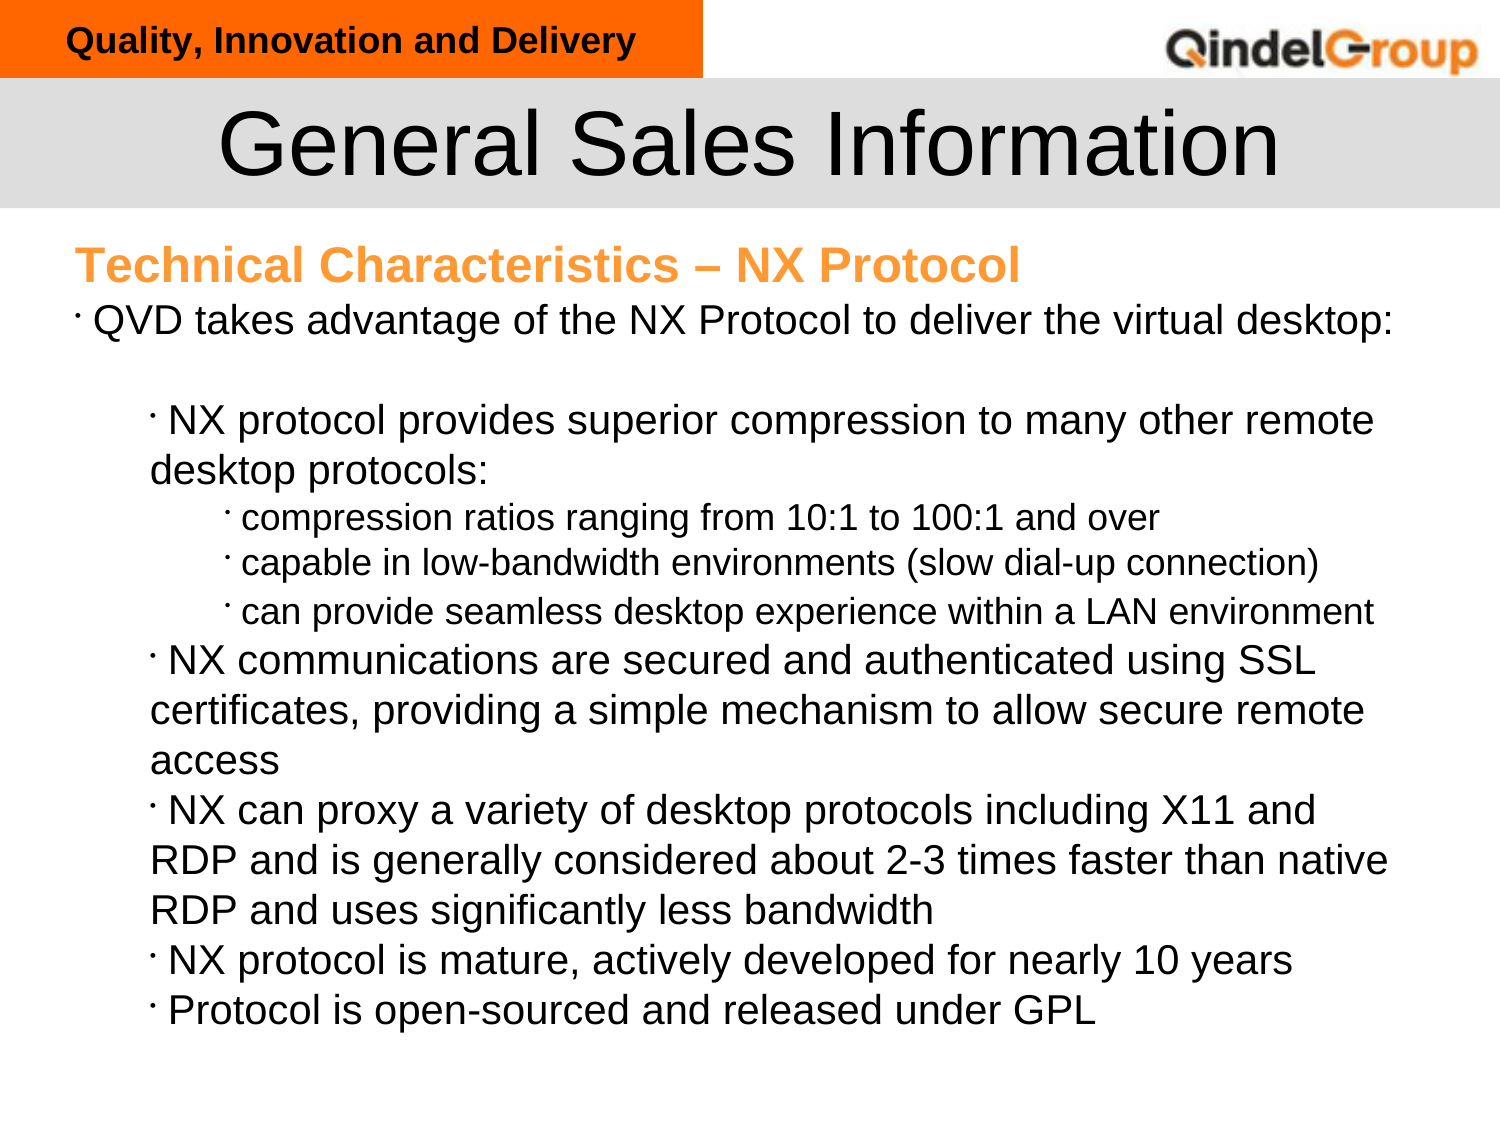

# General Sales Information
Technical Characteristics – NX Protocol
 QVD takes advantage of the NX Protocol to deliver the virtual desktop:
 NX protocol provides superior compression to many other remote desktop protocols:
 compression ratios ranging from 10:1 to 100:1 and over
 capable in low-bandwidth environments (slow dial-up connection)
 can provide seamless desktop experience within a LAN environment
 NX communications are secured and authenticated using SSL certificates, providing a simple mechanism to allow secure remote access
 NX can proxy a variety of desktop protocols including X11 and RDP and is generally considered about 2-3 times faster than native RDP and uses significantly less bandwidth
 NX protocol is mature, actively developed for nearly 10 years
 Protocol is open-sourced and released under GPL